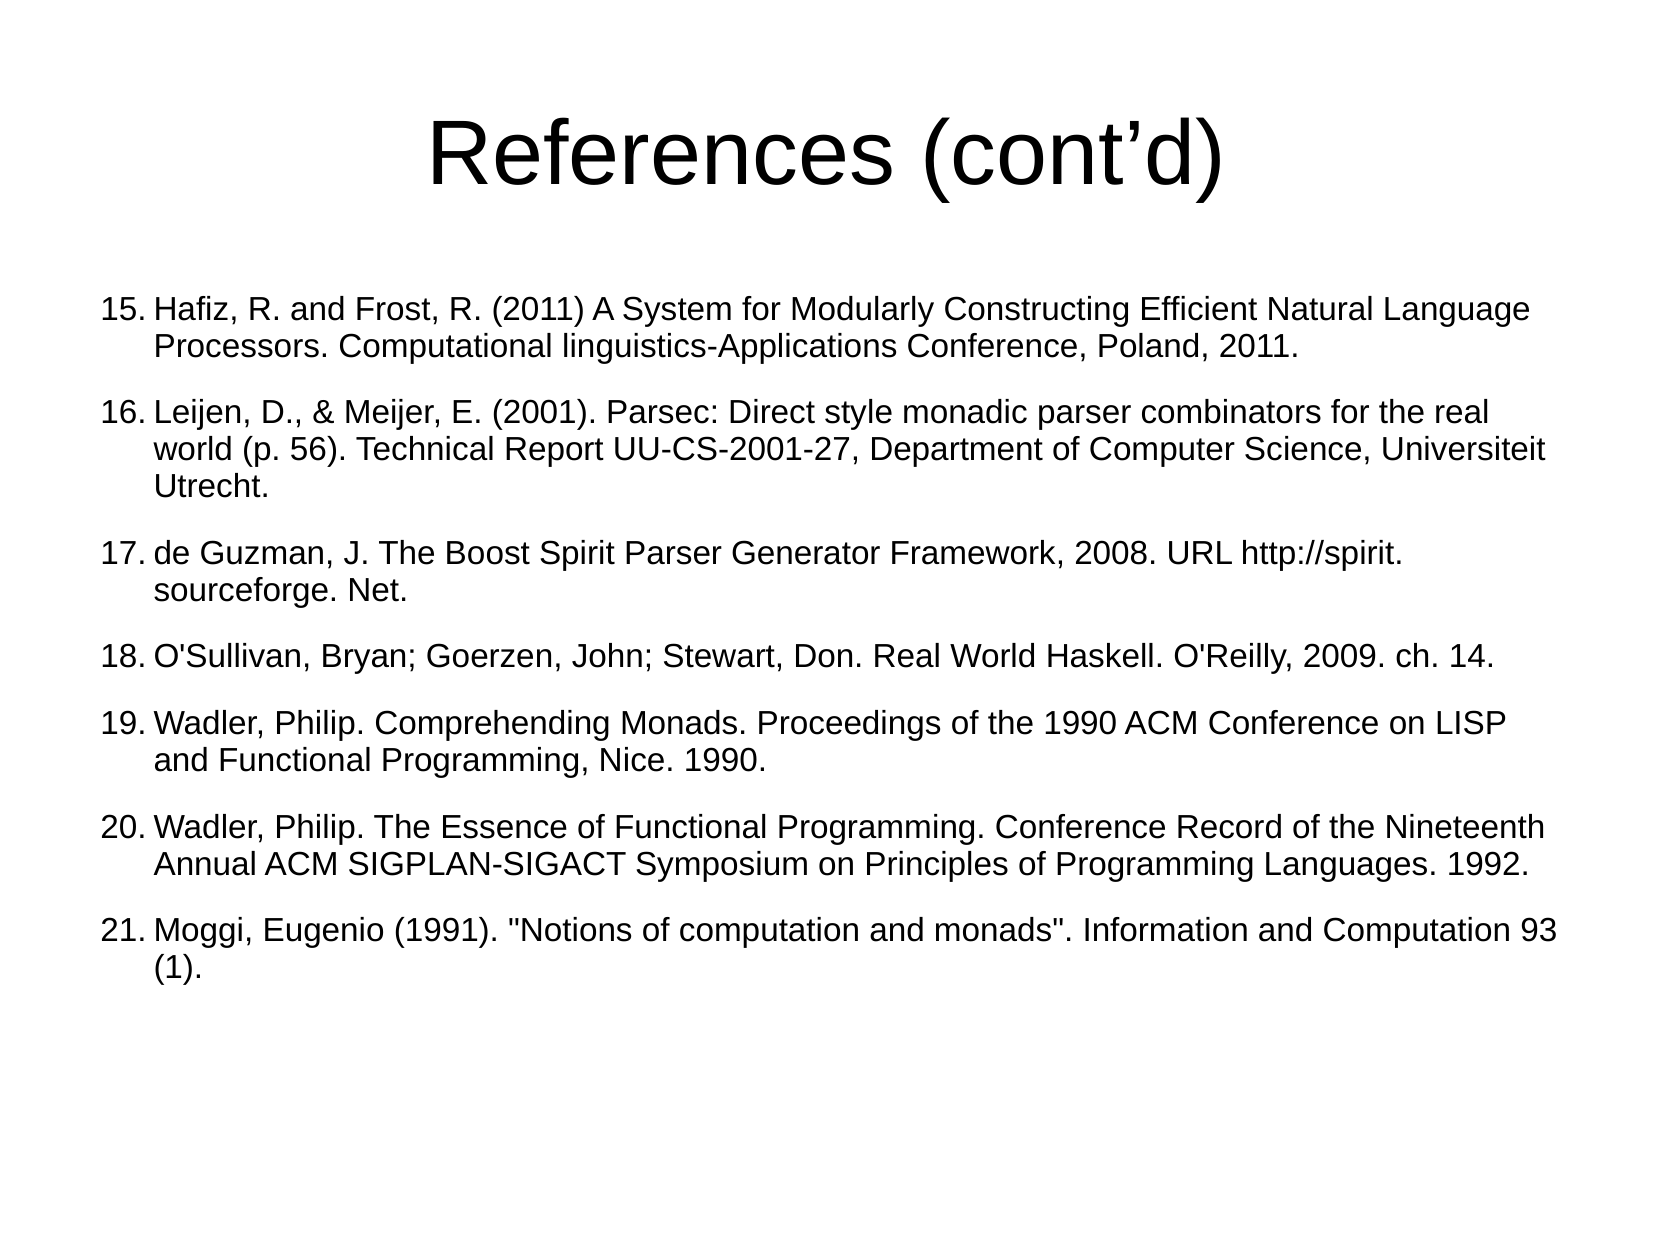

# References (cont’d)
Hafiz, R. and Frost, R. (2011) A System for Modularly Constructing Efficient Natural Language Processors. Computational linguistics-Applications Conference, Poland, 2011.
Leijen, D., & Meijer, E. (2001). Parsec: Direct style monadic parser combinators for the real world (p. 56). Technical Report UU-CS-2001-27, Department of Computer Science, Universiteit Utrecht.
de Guzman, J. The Boost Spirit Parser Generator Framework, 2008. URL http://spirit. sourceforge. Net.
O'Sullivan, Bryan; Goerzen, John; Stewart, Don. Real World Haskell. O'Reilly, 2009. ch. 14.
Wadler, Philip. Comprehending Monads. Proceedings of the 1990 ACM Conference on LISP and Functional Programming, Nice. 1990.
Wadler, Philip. The Essence of Functional Programming. Conference Record of the Nineteenth Annual ACM SIGPLAN-SIGACT Symposium on Principles of Programming Languages. 1992.
Moggi, Eugenio (1991). "Notions of computation and monads". Information and Computation 93 (1).